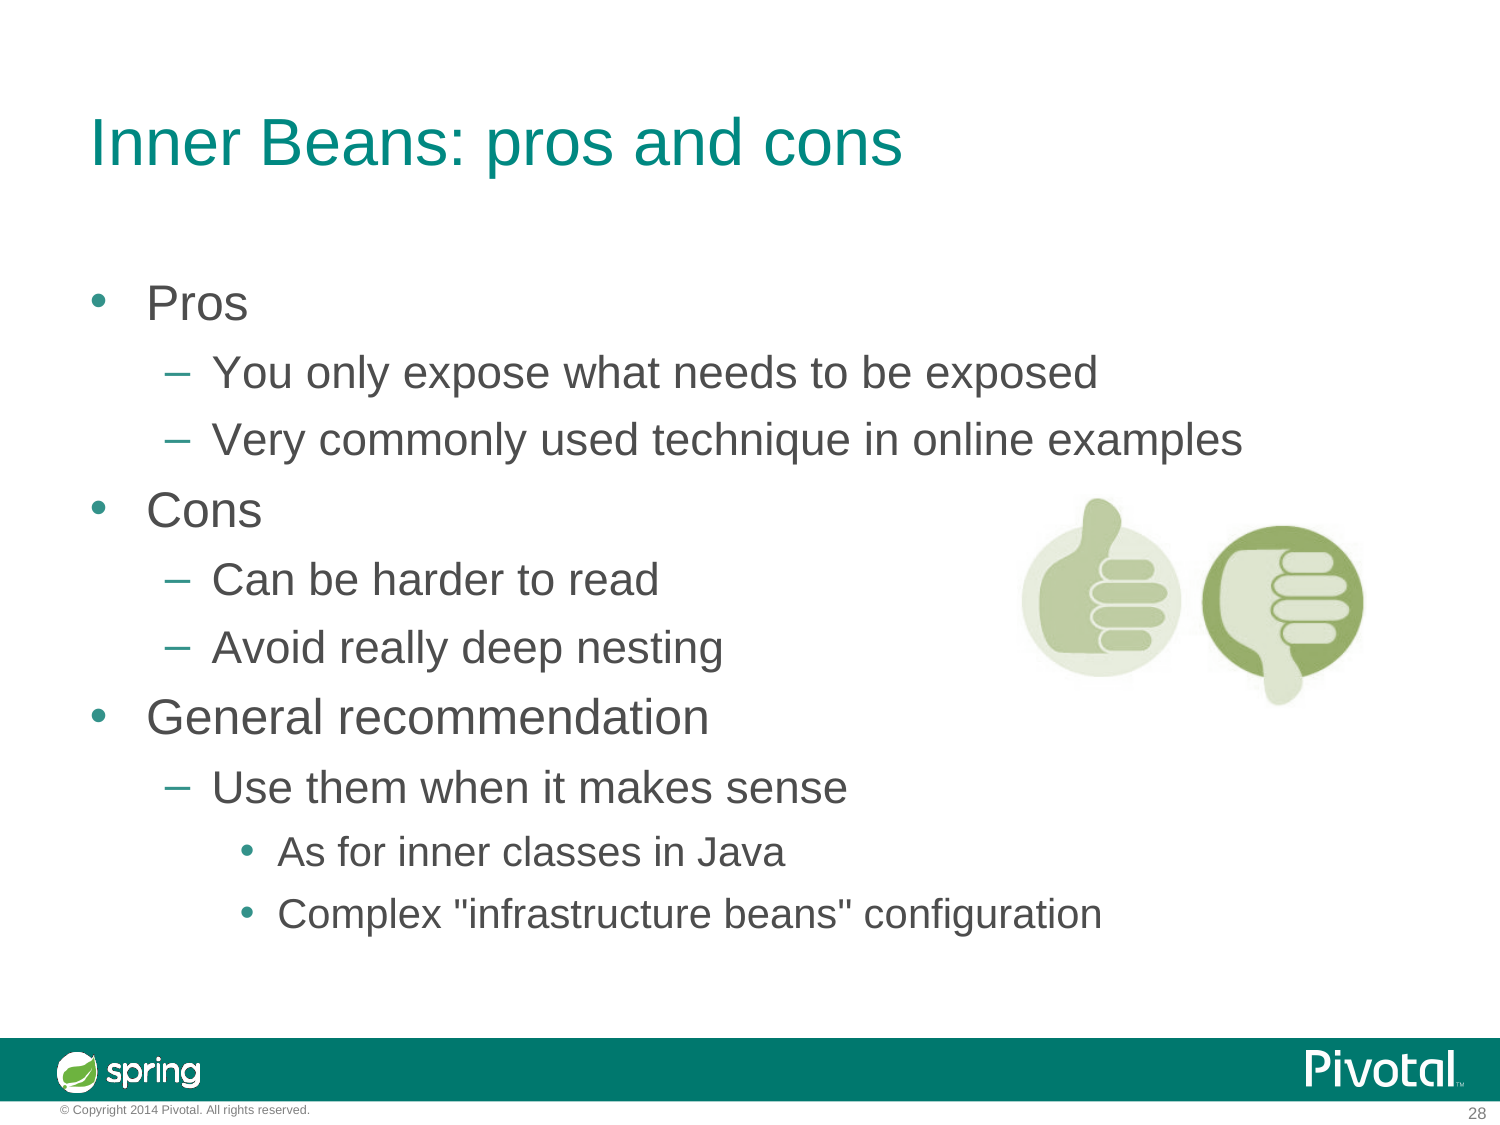

# Inner Beans: pros and cons
Pros
You only expose what needs to be exposed
Very commonly used technique in online examples
Cons
Can be harder to read
Avoid really deep nesting
General recommendation
Use them when it makes sense
As for inner classes in Java
Complex "infrastructure beans" configuration